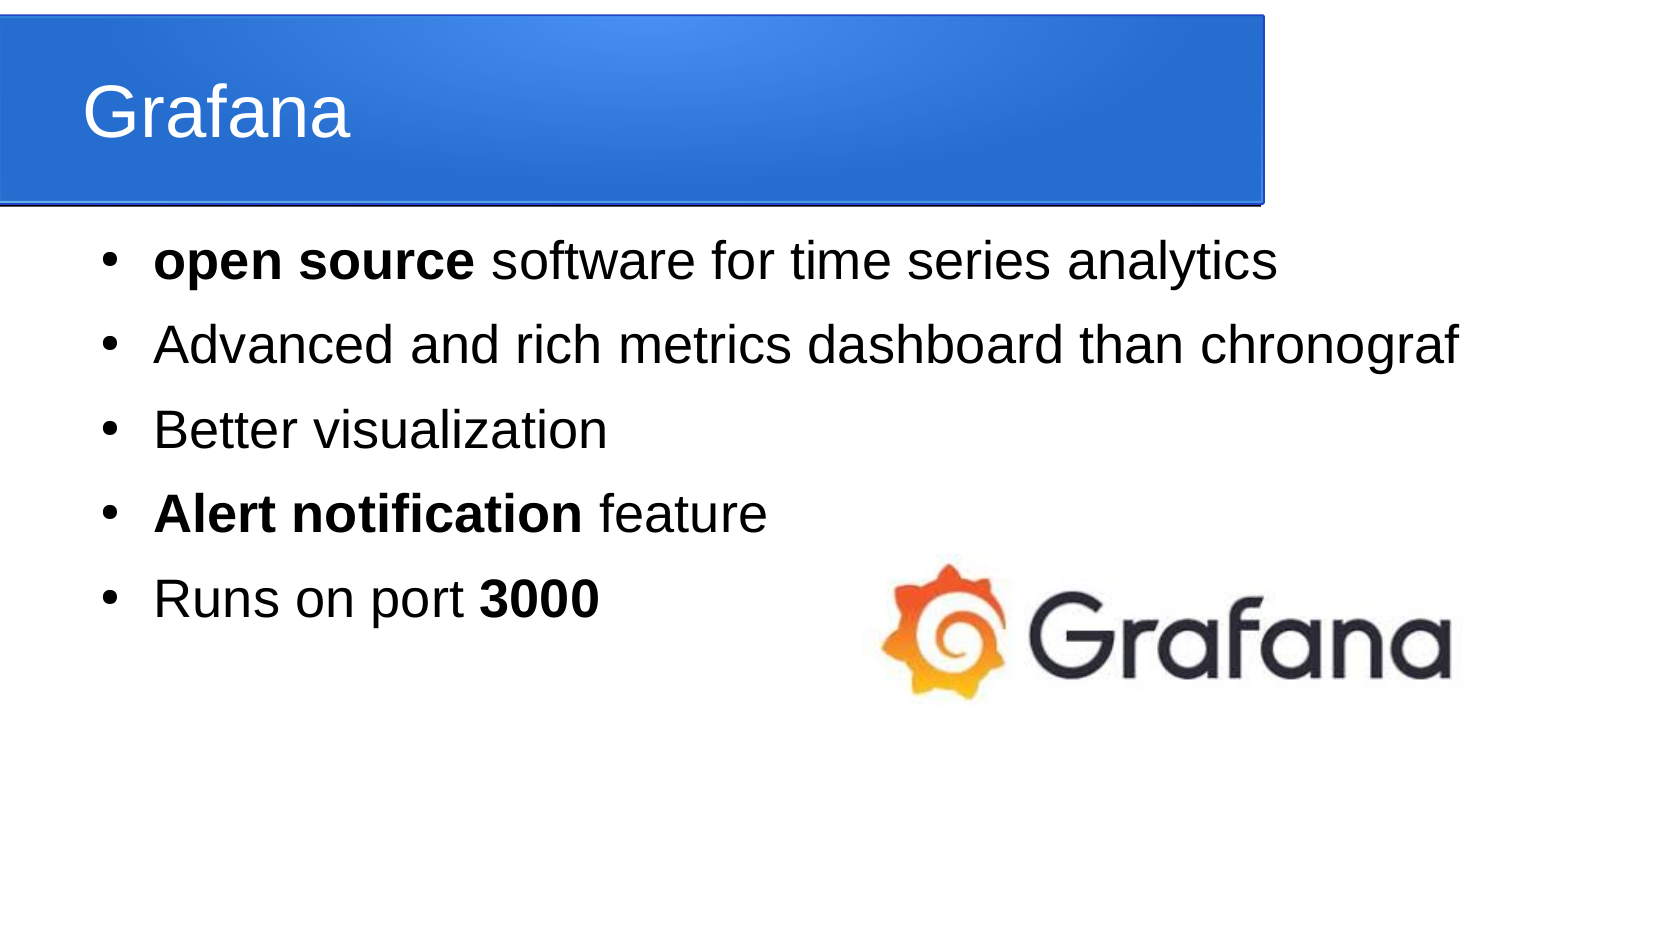

# Grafana
open source software for time series analytics
Advanced and rich metrics dashboard than chronograf
Better visualization
Alert notification feature
Runs on port 3000